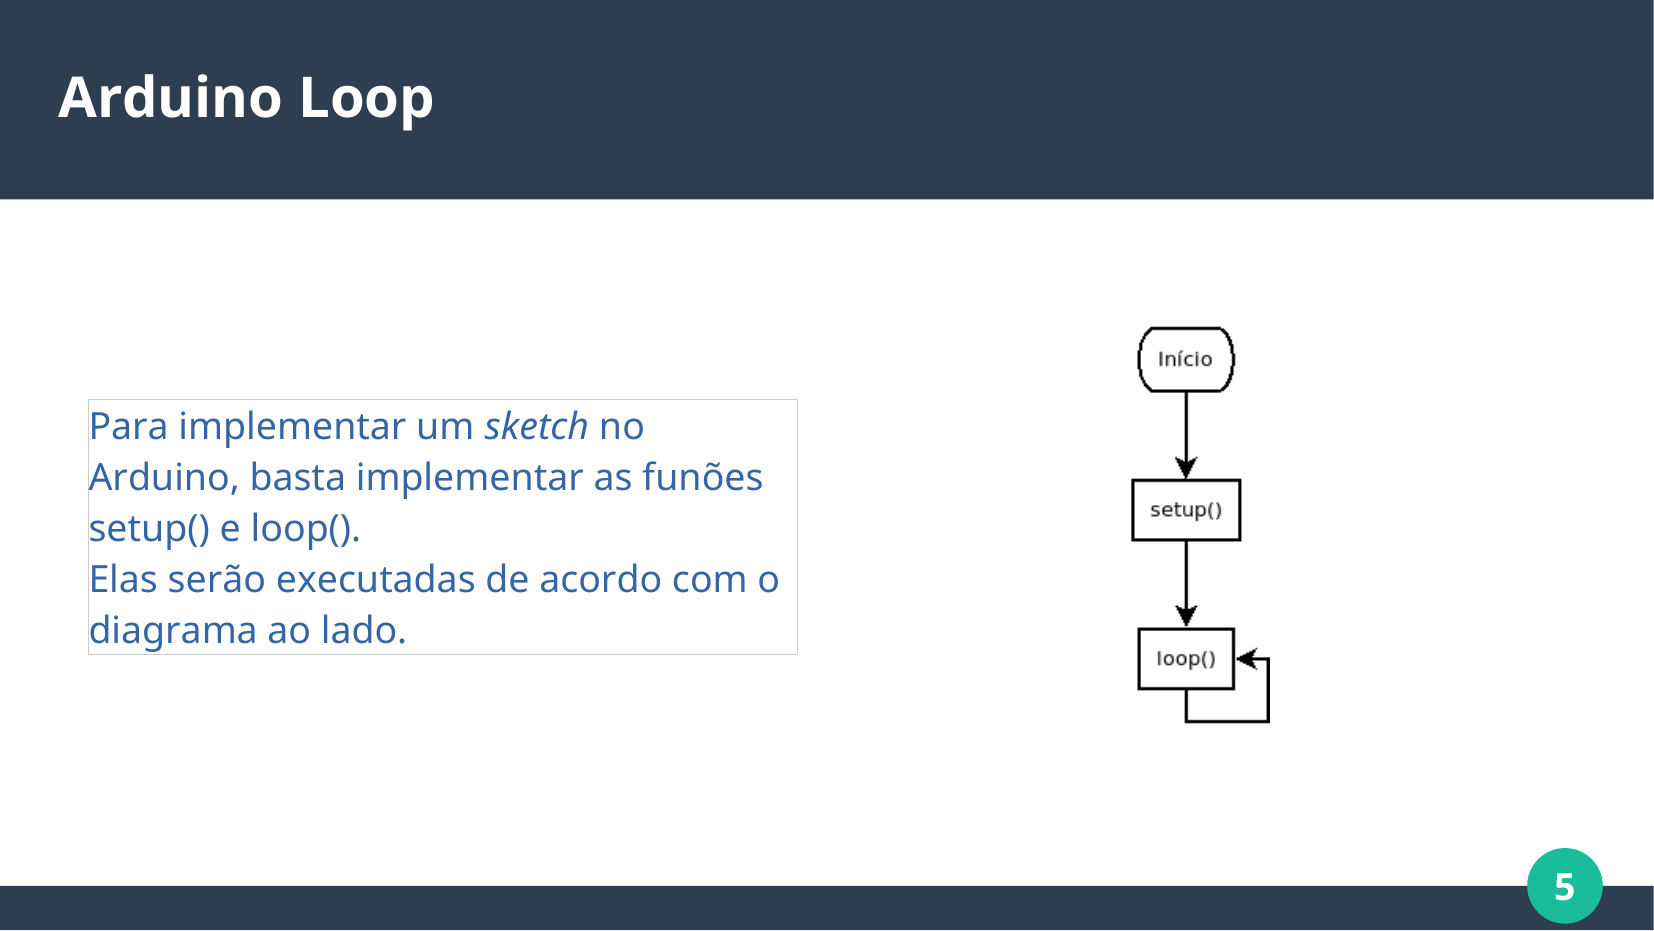

# Arduino Loop
Para implementar um sketch no Arduino, basta implementar as funões setup() e loop().
Elas serão executadas de acordo com o diagrama ao lado.